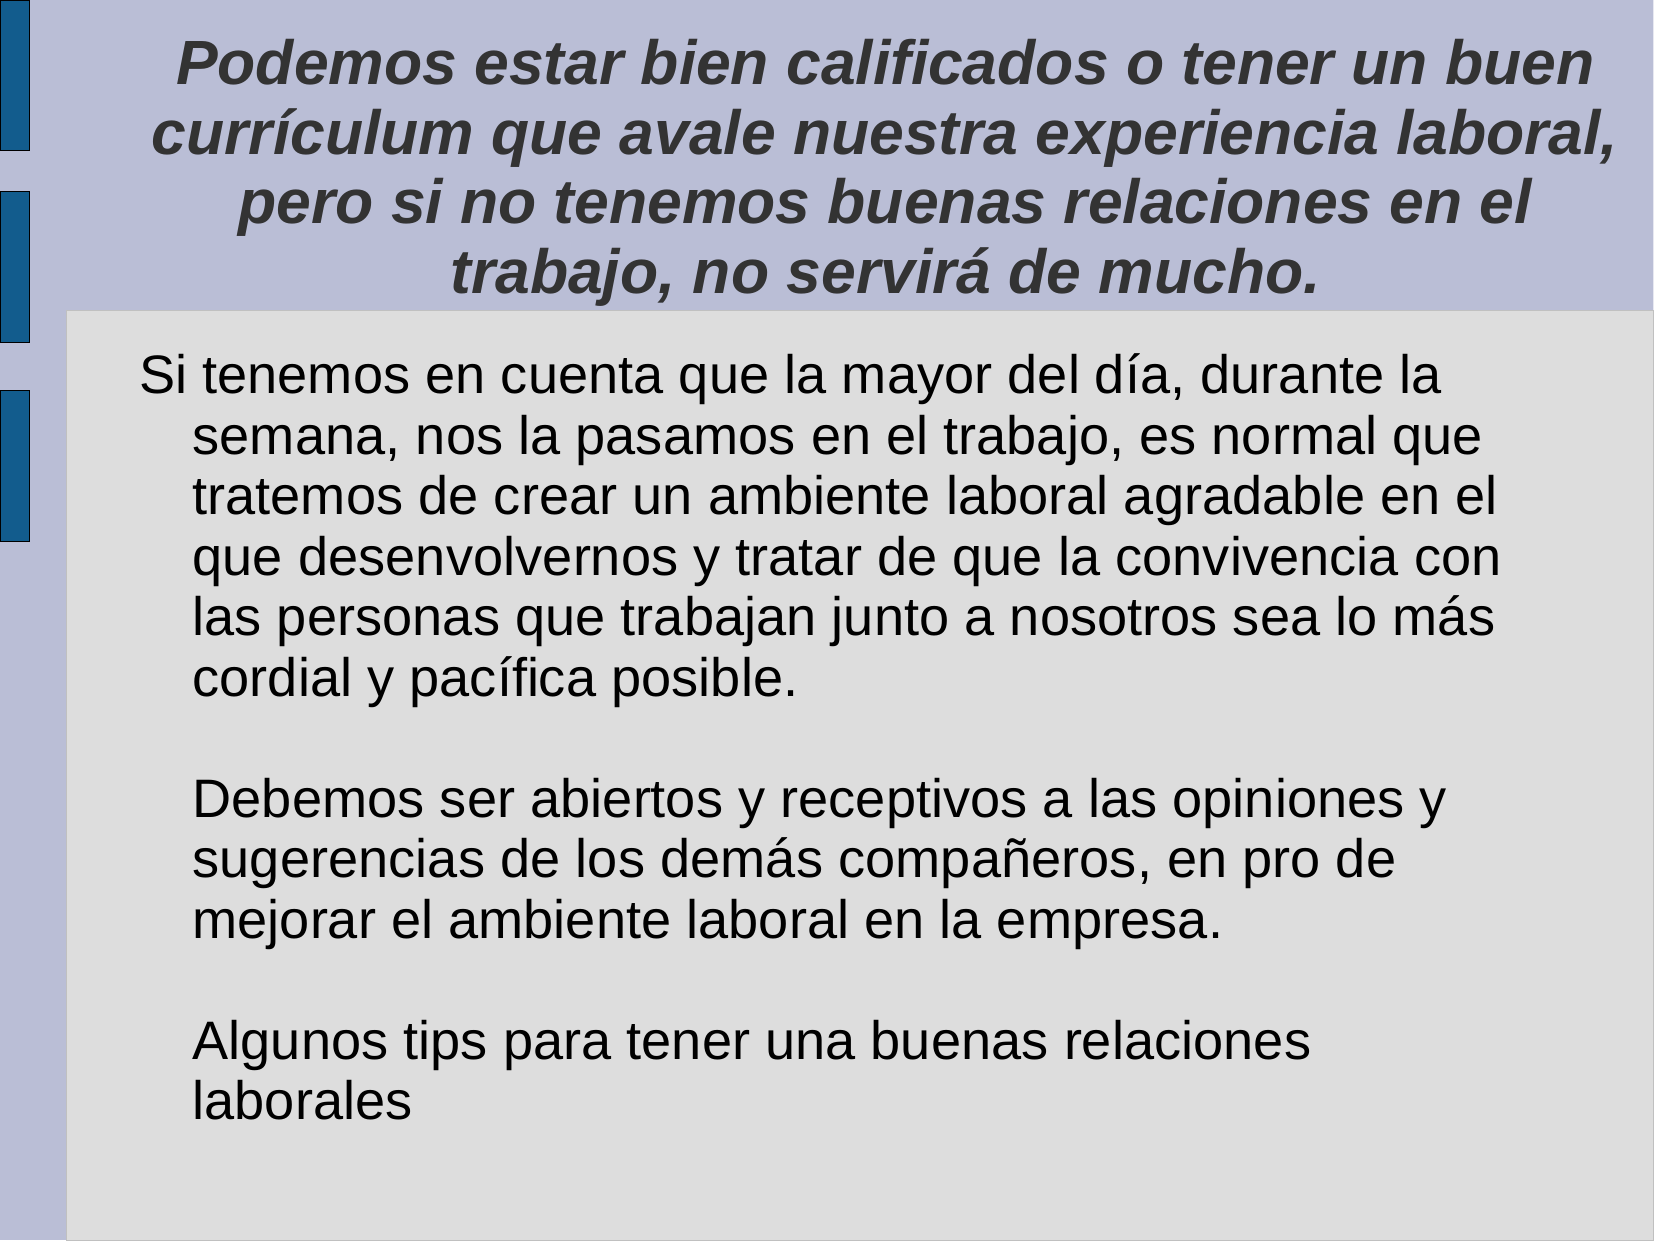

# Podemos estar bien calificados o tener un buen currículum que avale nuestra experiencia laboral, pero si no tenemos buenas relaciones en el trabajo, no servirá de mucho.
Si tenemos en cuenta que la mayor del día, durante la semana, nos la pasamos en el trabajo, es normal que tratemos de crear un ambiente laboral agradable en el que desenvolvernos y tratar de que la convivencia con las personas que trabajan junto a nosotros sea lo más cordial y pacífica posible.
Debemos ser abiertos y receptivos a las opiniones y sugerencias de los demás compañeros, en pro de mejorar el ambiente laboral en la empresa.
Algunos tips para tener una buenas relaciones laborales